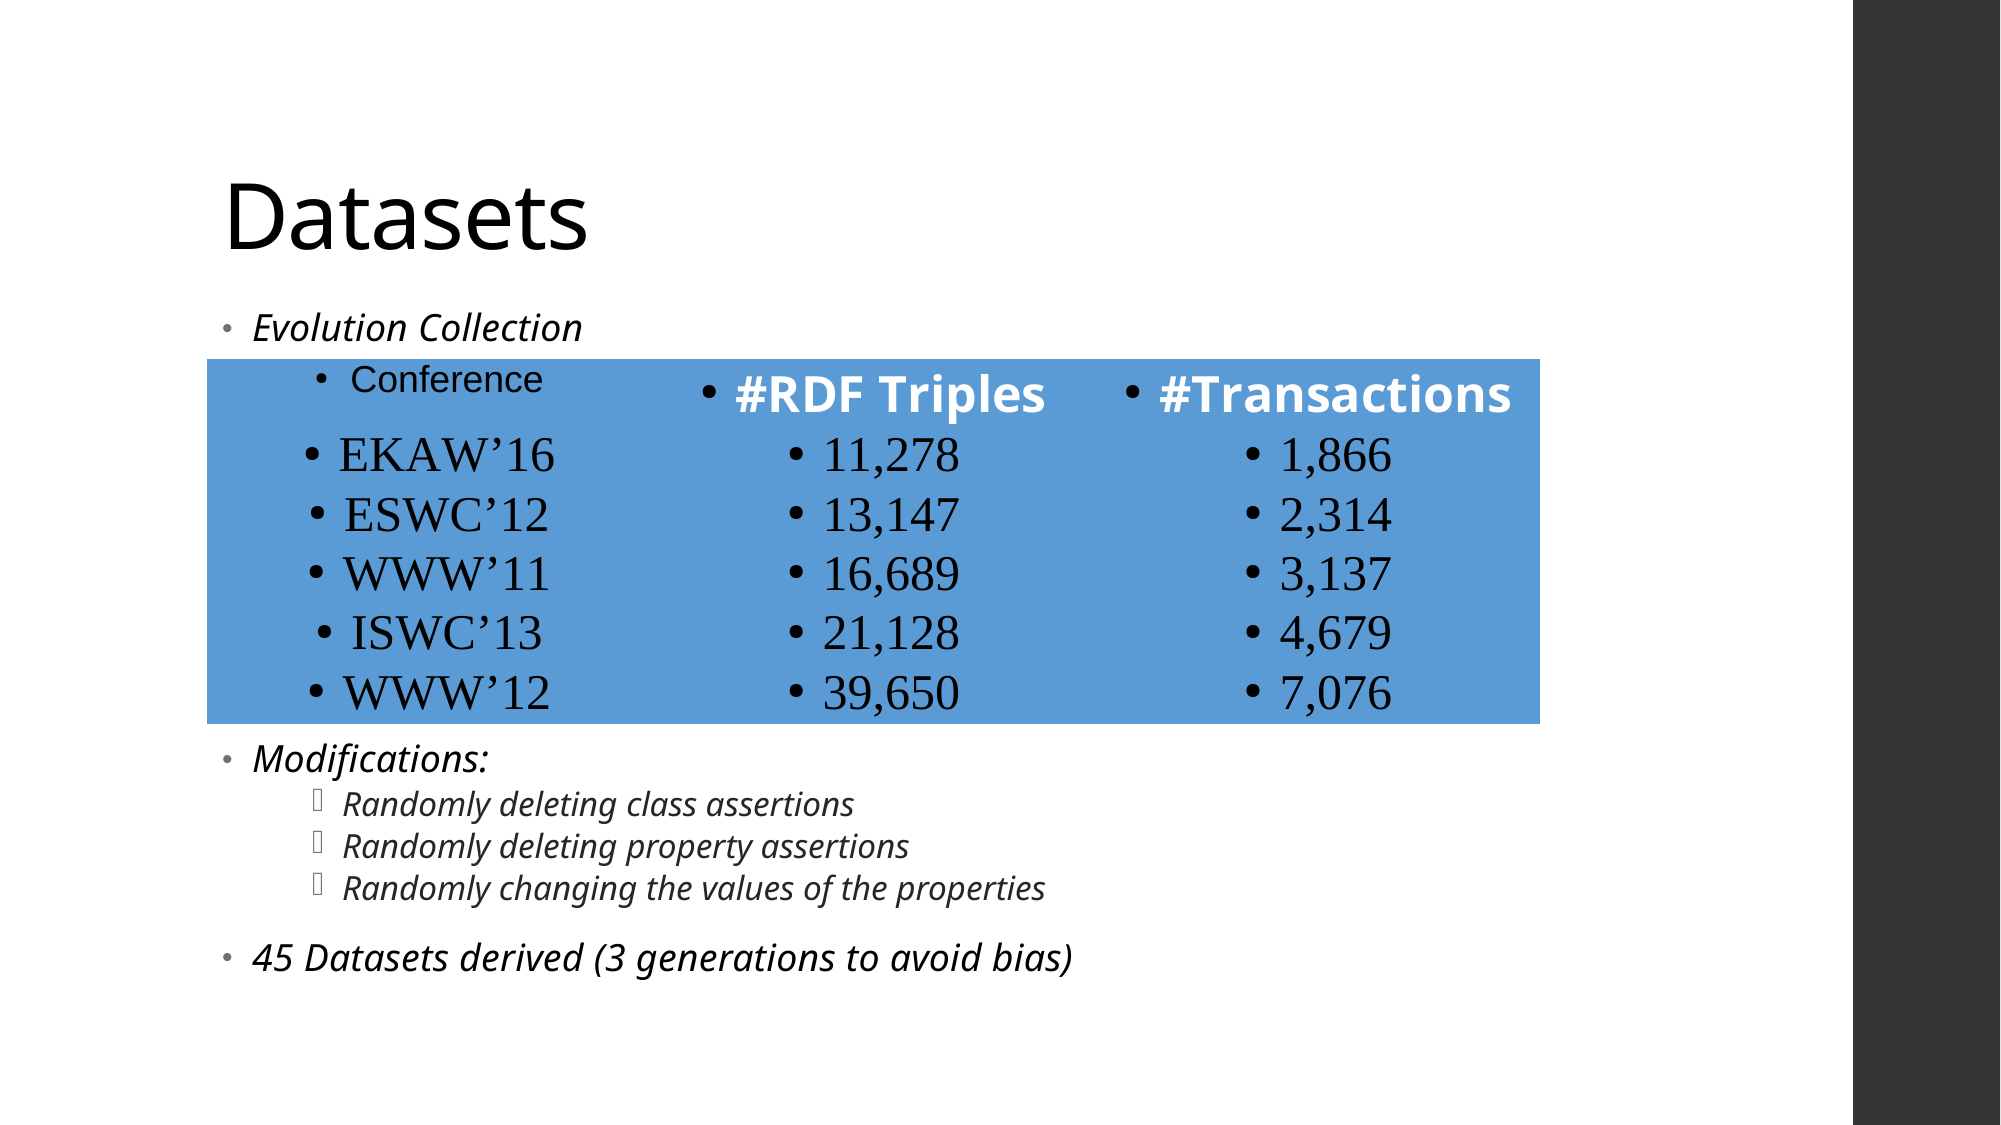

# Datasets
Evolution Collection
Modifications:
Randomly deleting class assertions
Randomly deleting property assertions
Randomly changing the values of the properties
45 Datasets derived (3 generations to avoid bias)
| Conference | #RDF Triples | #Transactions |
| --- | --- | --- |
| EKAW’16 | 11,278 | 1,866 |
| ESWC’12 | 13,147 | 2,314 |
| WWW’11 | 16,689 | 3,137 |
| ISWC’13 | 21,128 | 4,679 |
| WWW’12 | 39,650 | 7,076 |